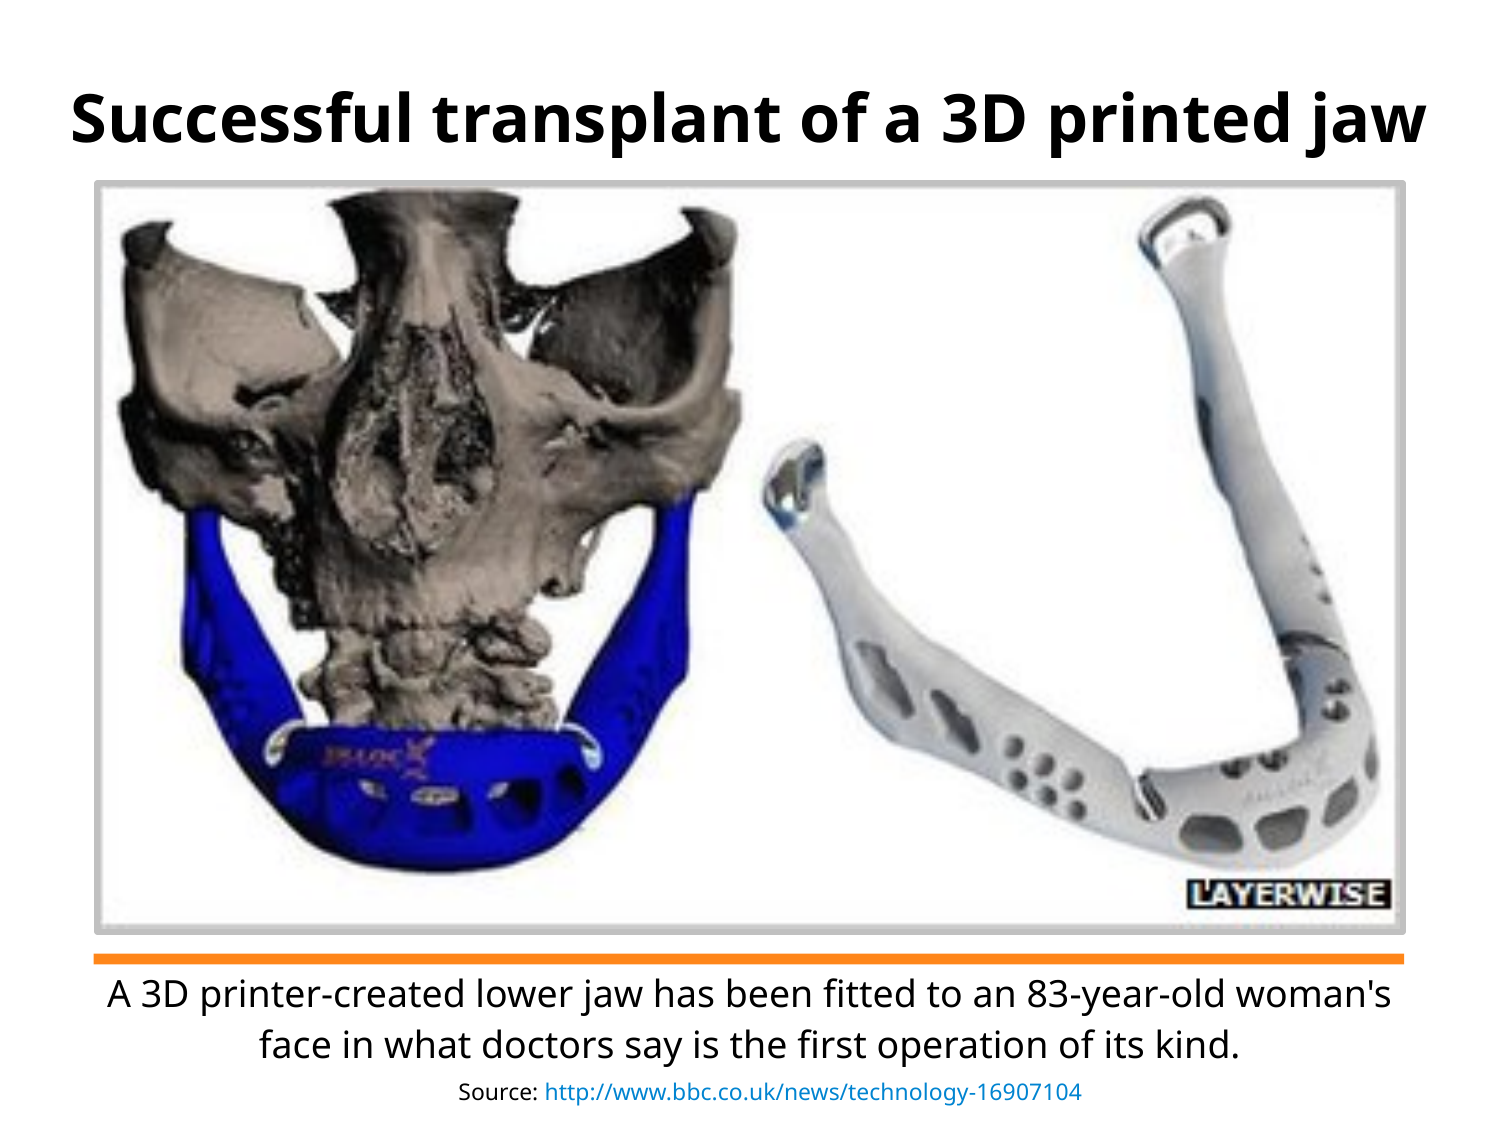

# Successful transplant of a 3D printed jaw
A 3D printer-created lower jaw has been fitted to an 83-year-old woman's face in what doctors say is the first operation of its kind.
Source: http://www.bbc.co.uk/news/technology-16907104